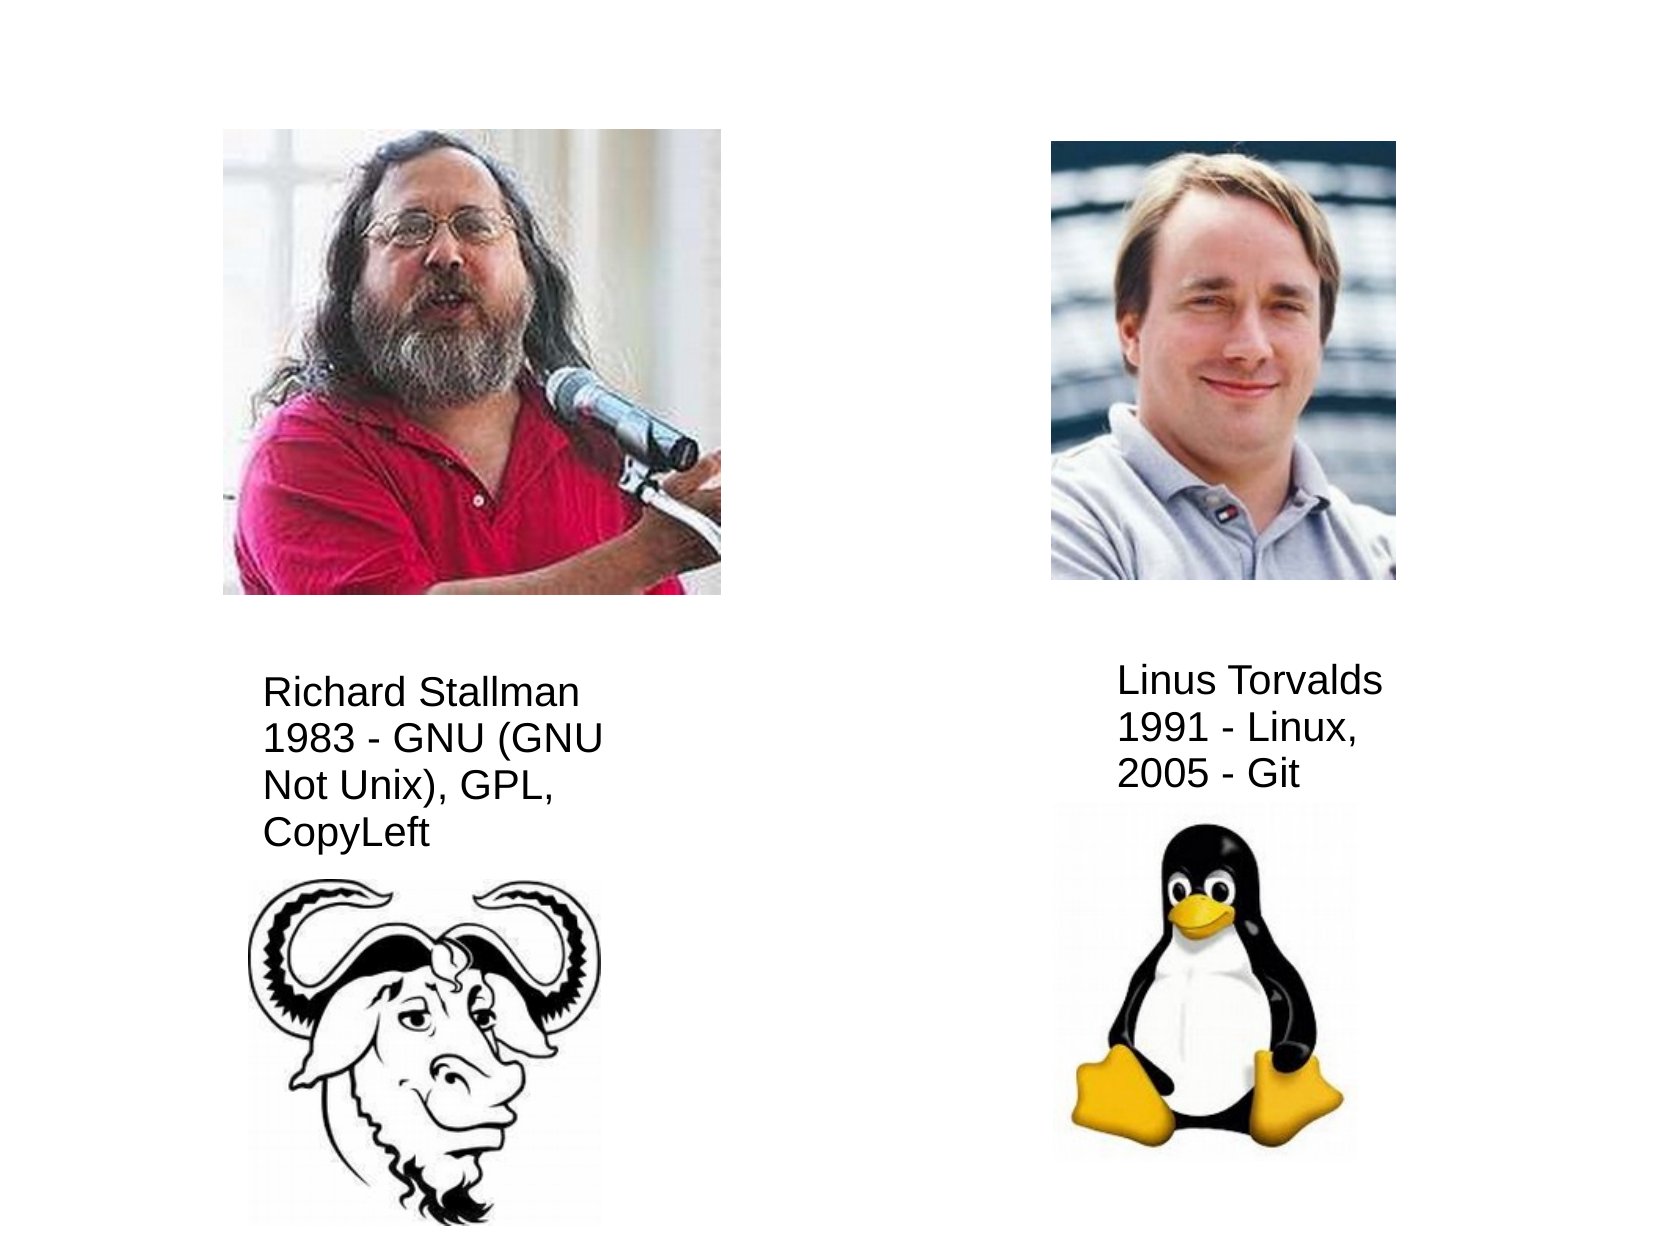

Linus Torvalds
1991 - Linux, 2005 - Git
Richard Stallman
1983 - GNU (GNU Not Unix), GPL, CopyLeft